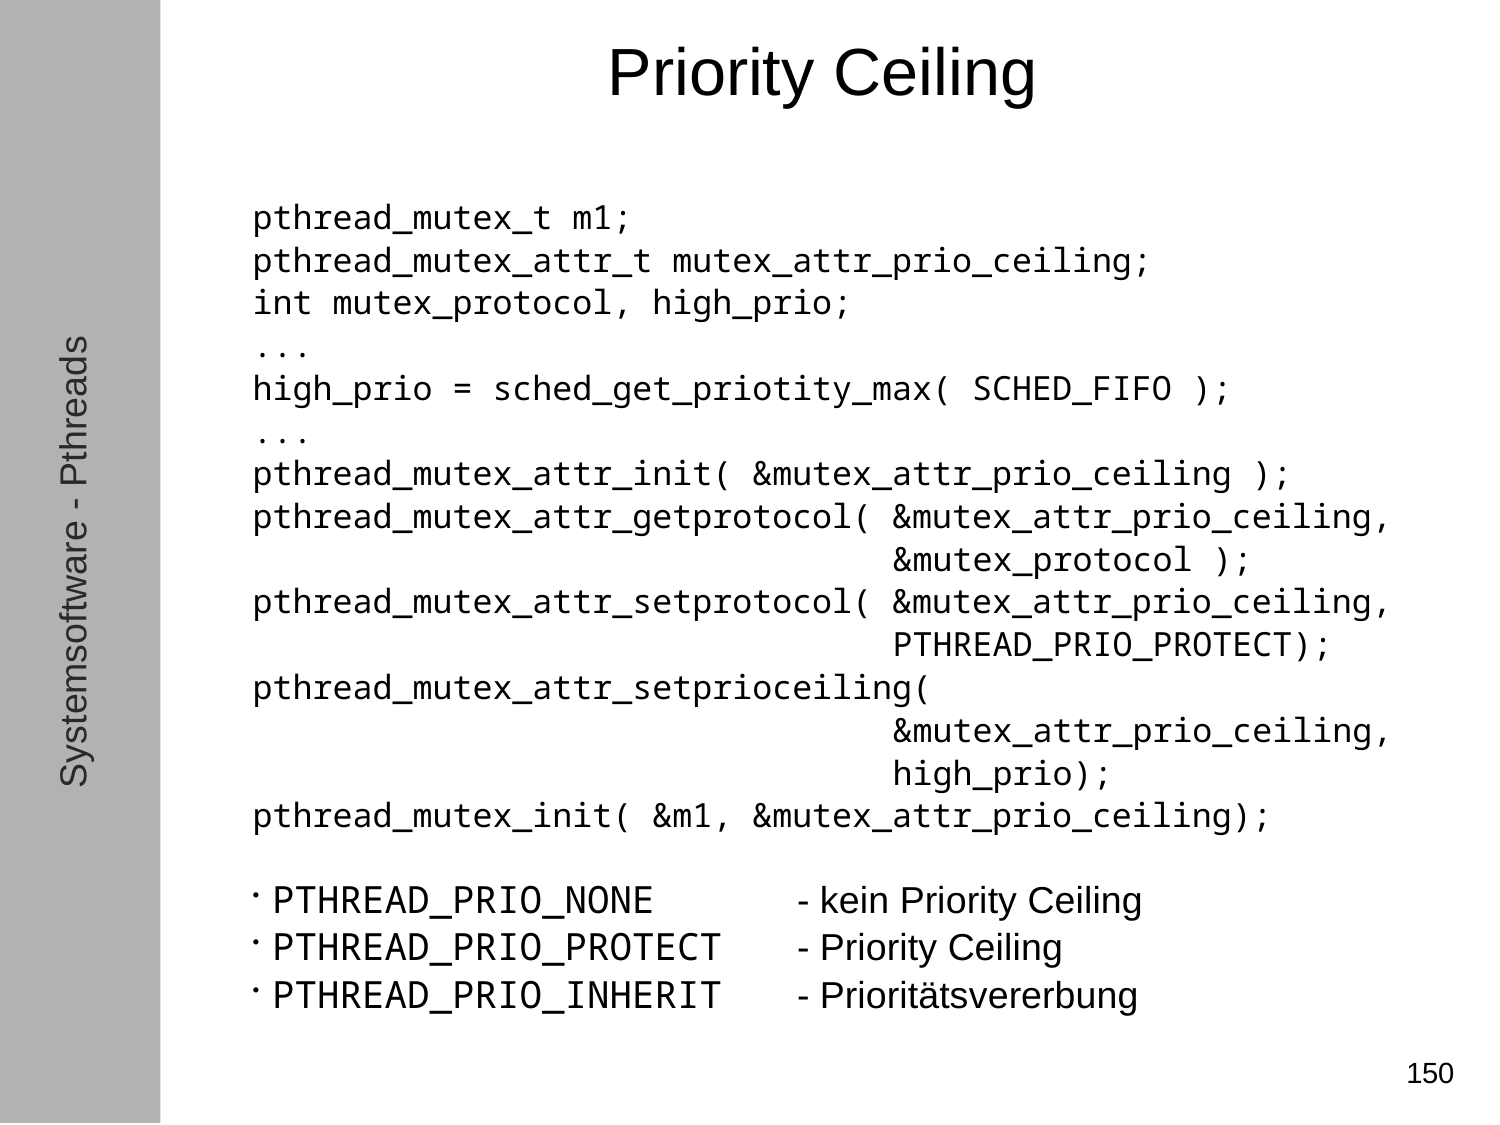

Priority Ceiling
pthread_mutex_t m1;
pthread_mutex_attr_t mutex_attr_prio_ceiling;
int mutex_protocol, high_prio;
...
high_prio = sched_get_priotity_max( SCHED_FIFO );
...
pthread_mutex_attr_init( &mutex_attr_prio_ceiling );
pthread_mutex_attr_getprotocol( &mutex_attr_prio_ceiling,
 &mutex_protocol );
pthread_mutex_attr_setprotocol( &mutex_attr_prio_ceiling,
 PTHREAD_PRIO_PROTECT);
pthread_mutex_attr_setprioceiling(
 &mutex_attr_prio_ceiling,
 high_prio);
pthread_mutex_init( &m1, &mutex_attr_prio_ceiling);
PTHREAD_PRIO_NONE		- kein Priority Ceiling
PTHREAD_PRIO_PROTECT	- Priority Ceiling
PTHREAD_PRIO_INHERIT	- Prioritätsvererbung
Systemsoftware - Pthreads